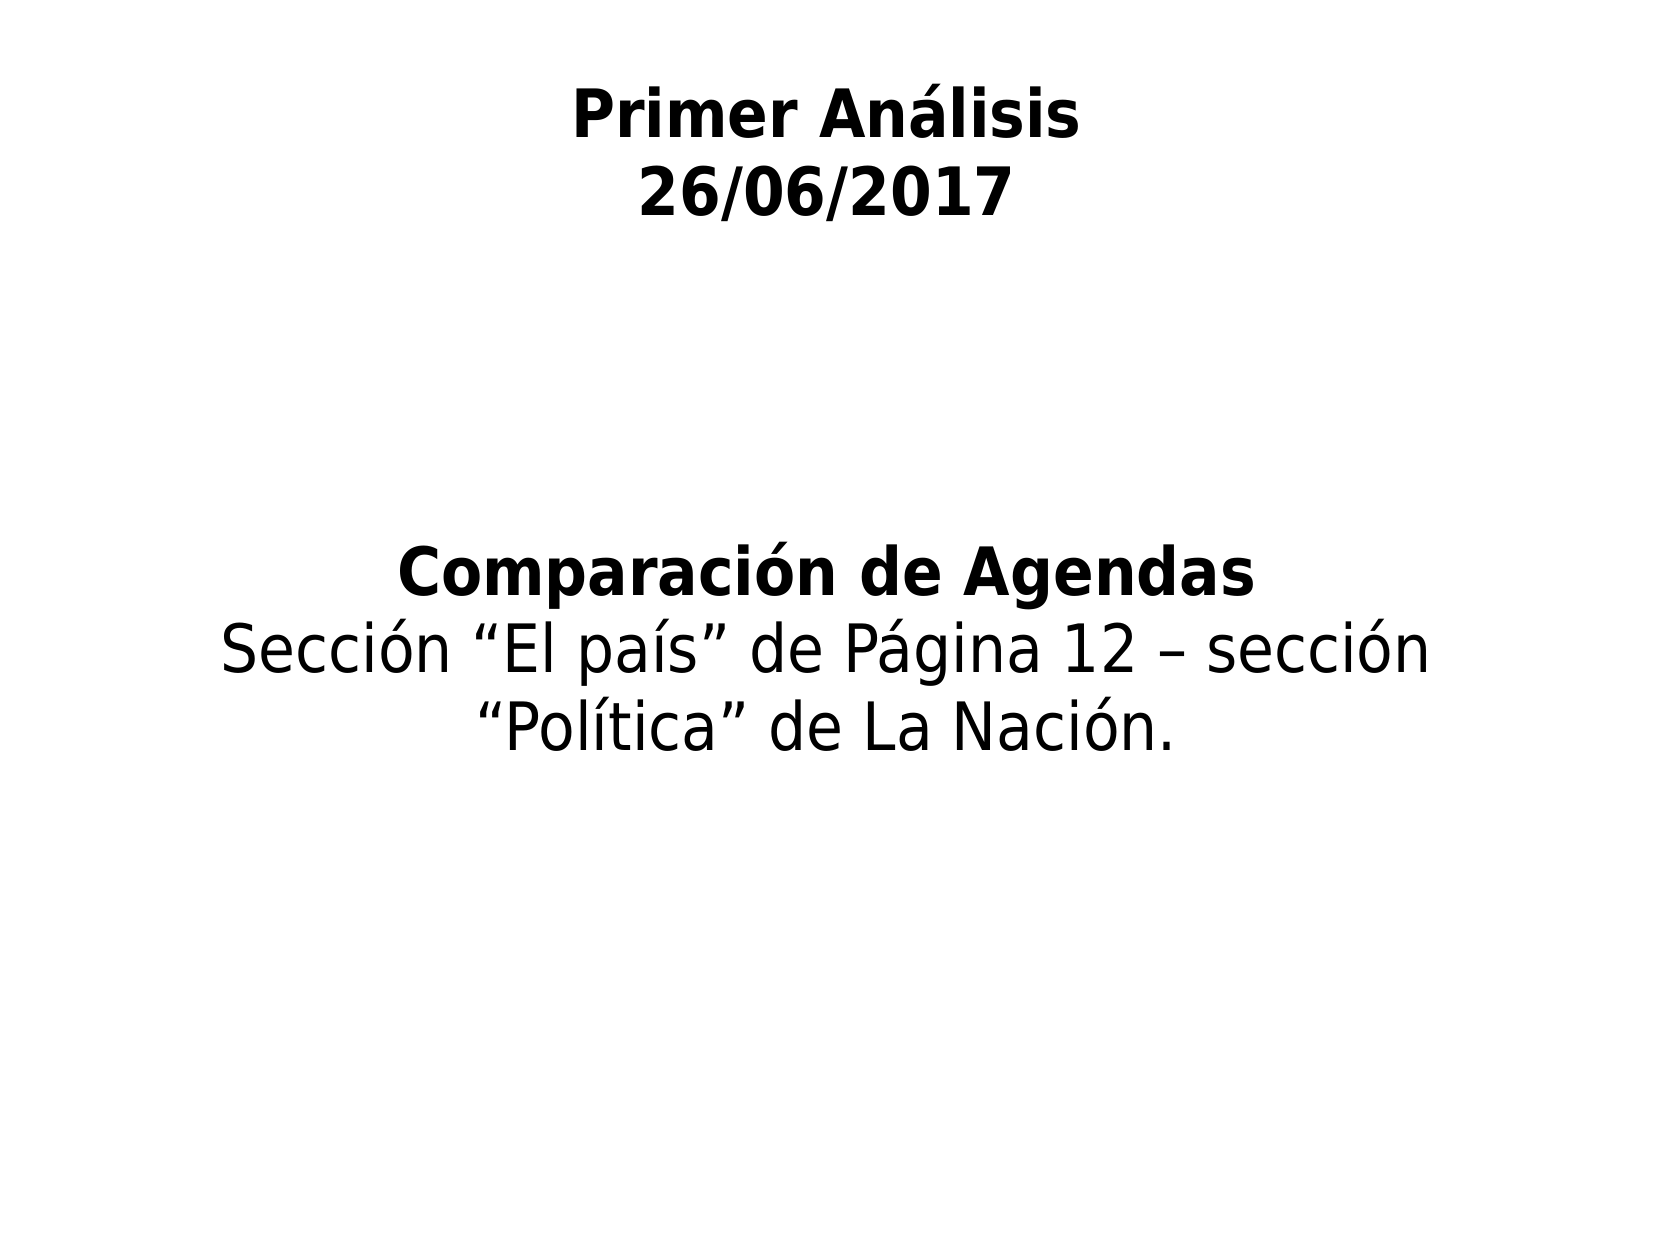

# Primer Análisis 26/06/2017
Comparación de Agendas
Sección “El país” de Página 12 – sección “Política” de La Nación.